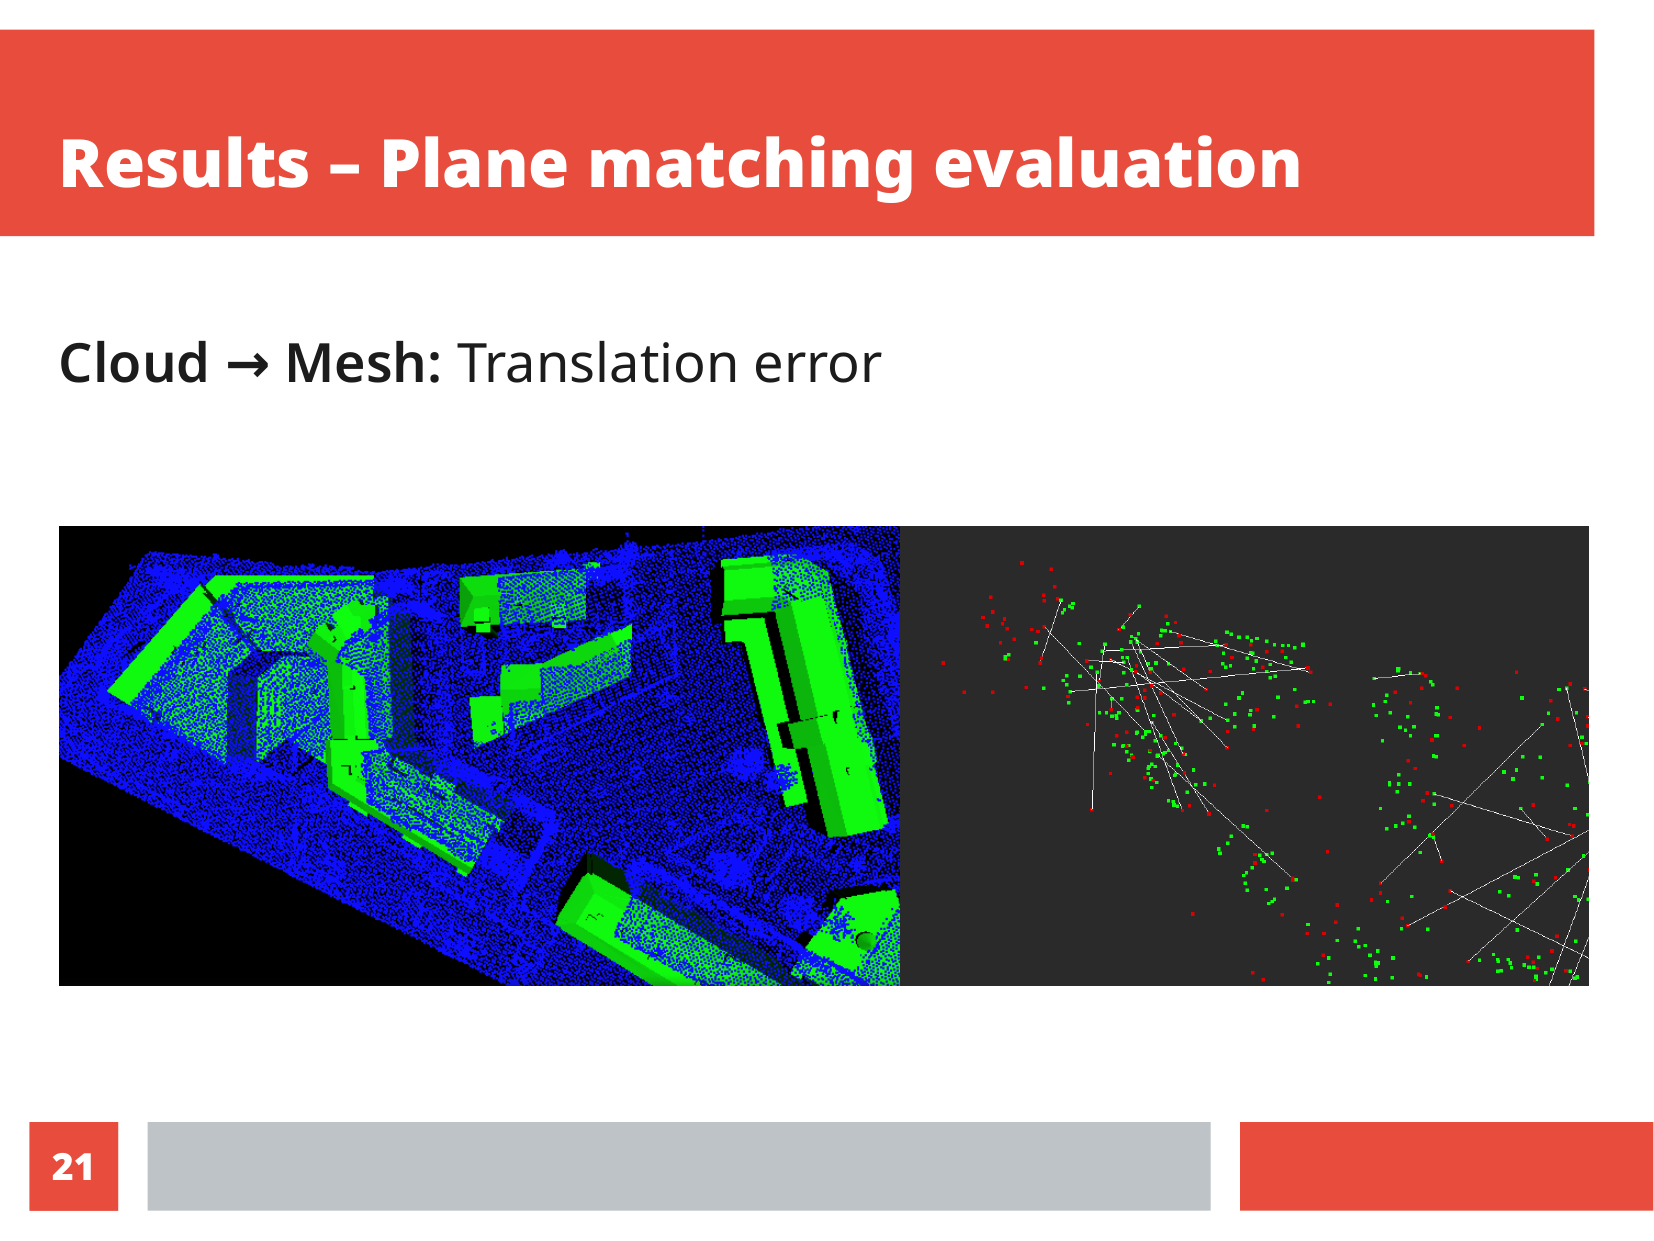

# Results – Plane matching evaluation
Cloud → Mesh: Translation error
21